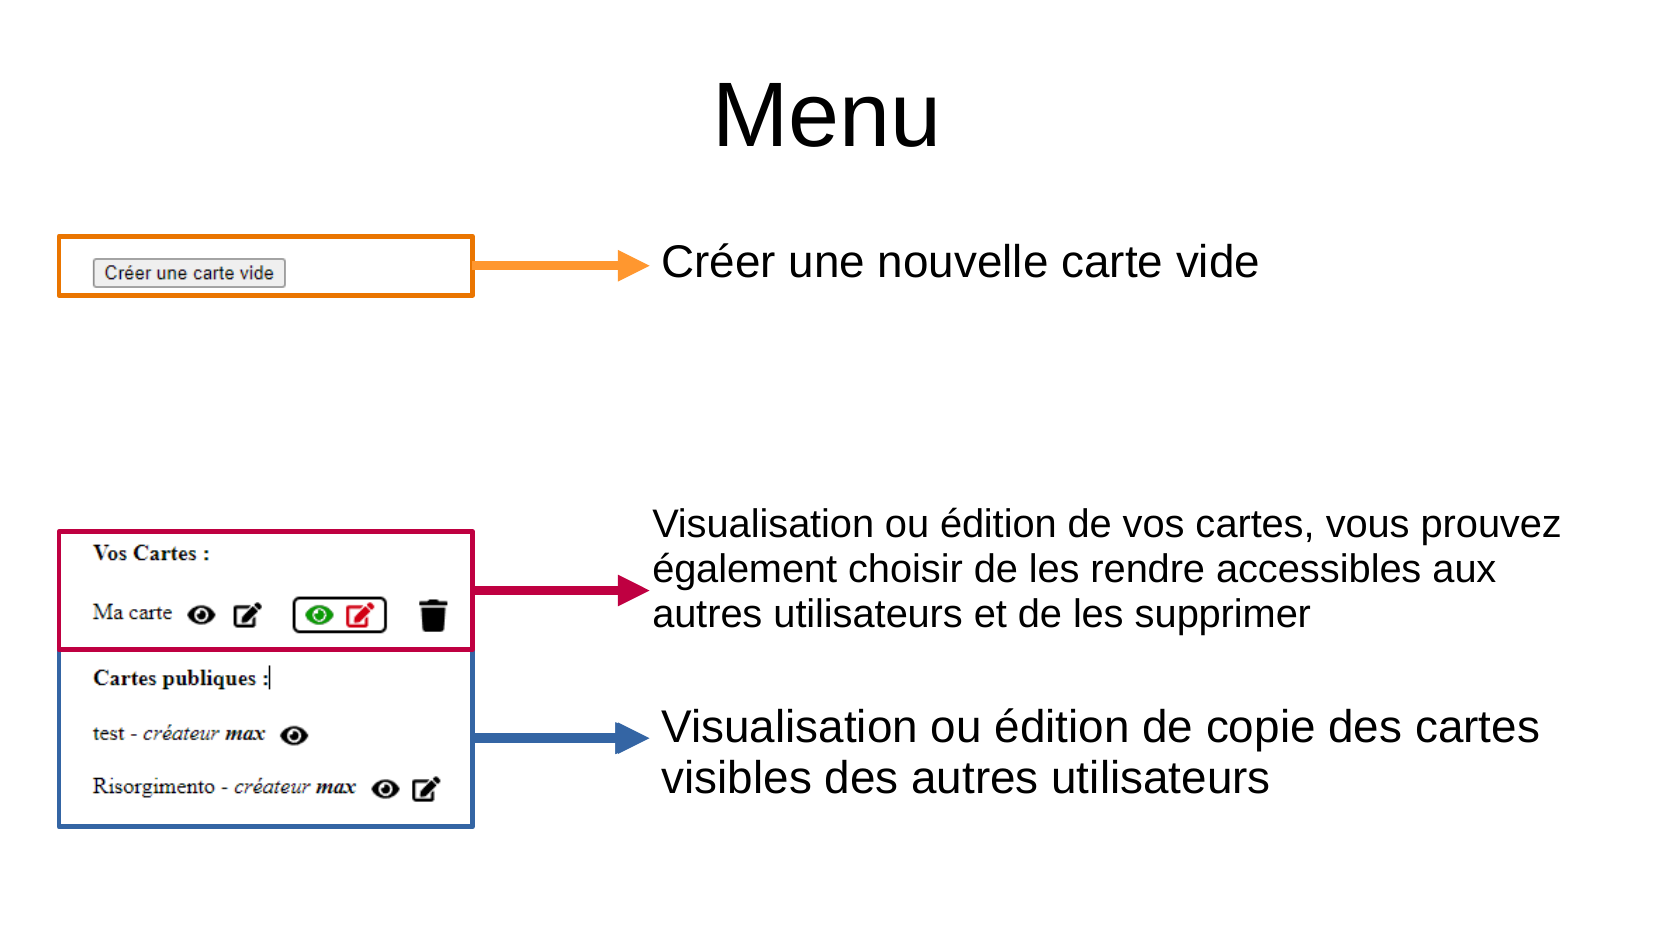

# Menu
Créer une nouvelle carte vide
Visualisation ou édition de vos cartes, vous prouvez également choisir de les rendre accessibles aux autres utilisateurs et de les supprimer
Visualisation ou édition de copie des cartes visibles des autres utilisateurs